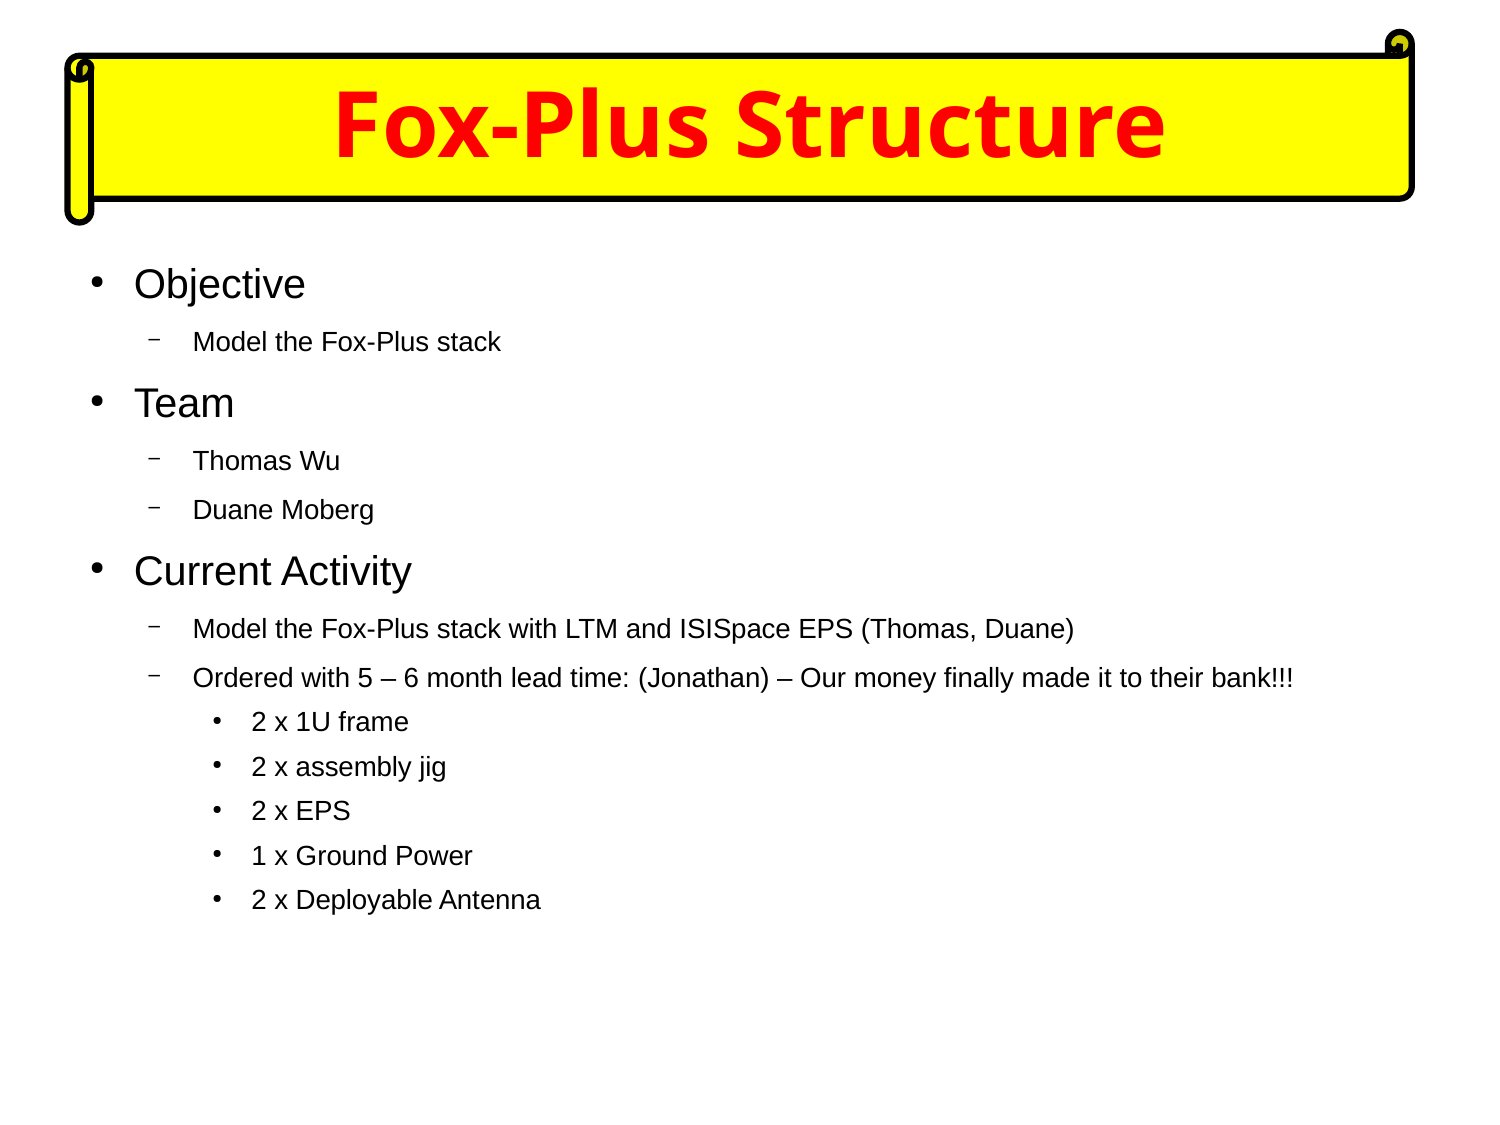

Fox-Plus Structure
# Objective
Model the Fox-Plus stack
Team
Thomas Wu
Duane Moberg
Current Activity
Model the Fox-Plus stack with LTM and ISISpace EPS (Thomas, Duane)
Ordered with 5 – 6 month lead time: (Jonathan) – Our money finally made it to their bank!!!
2 x 1U frame
2 x assembly jig
2 x EPS
1 x Ground Power
2 x Deployable Antenna